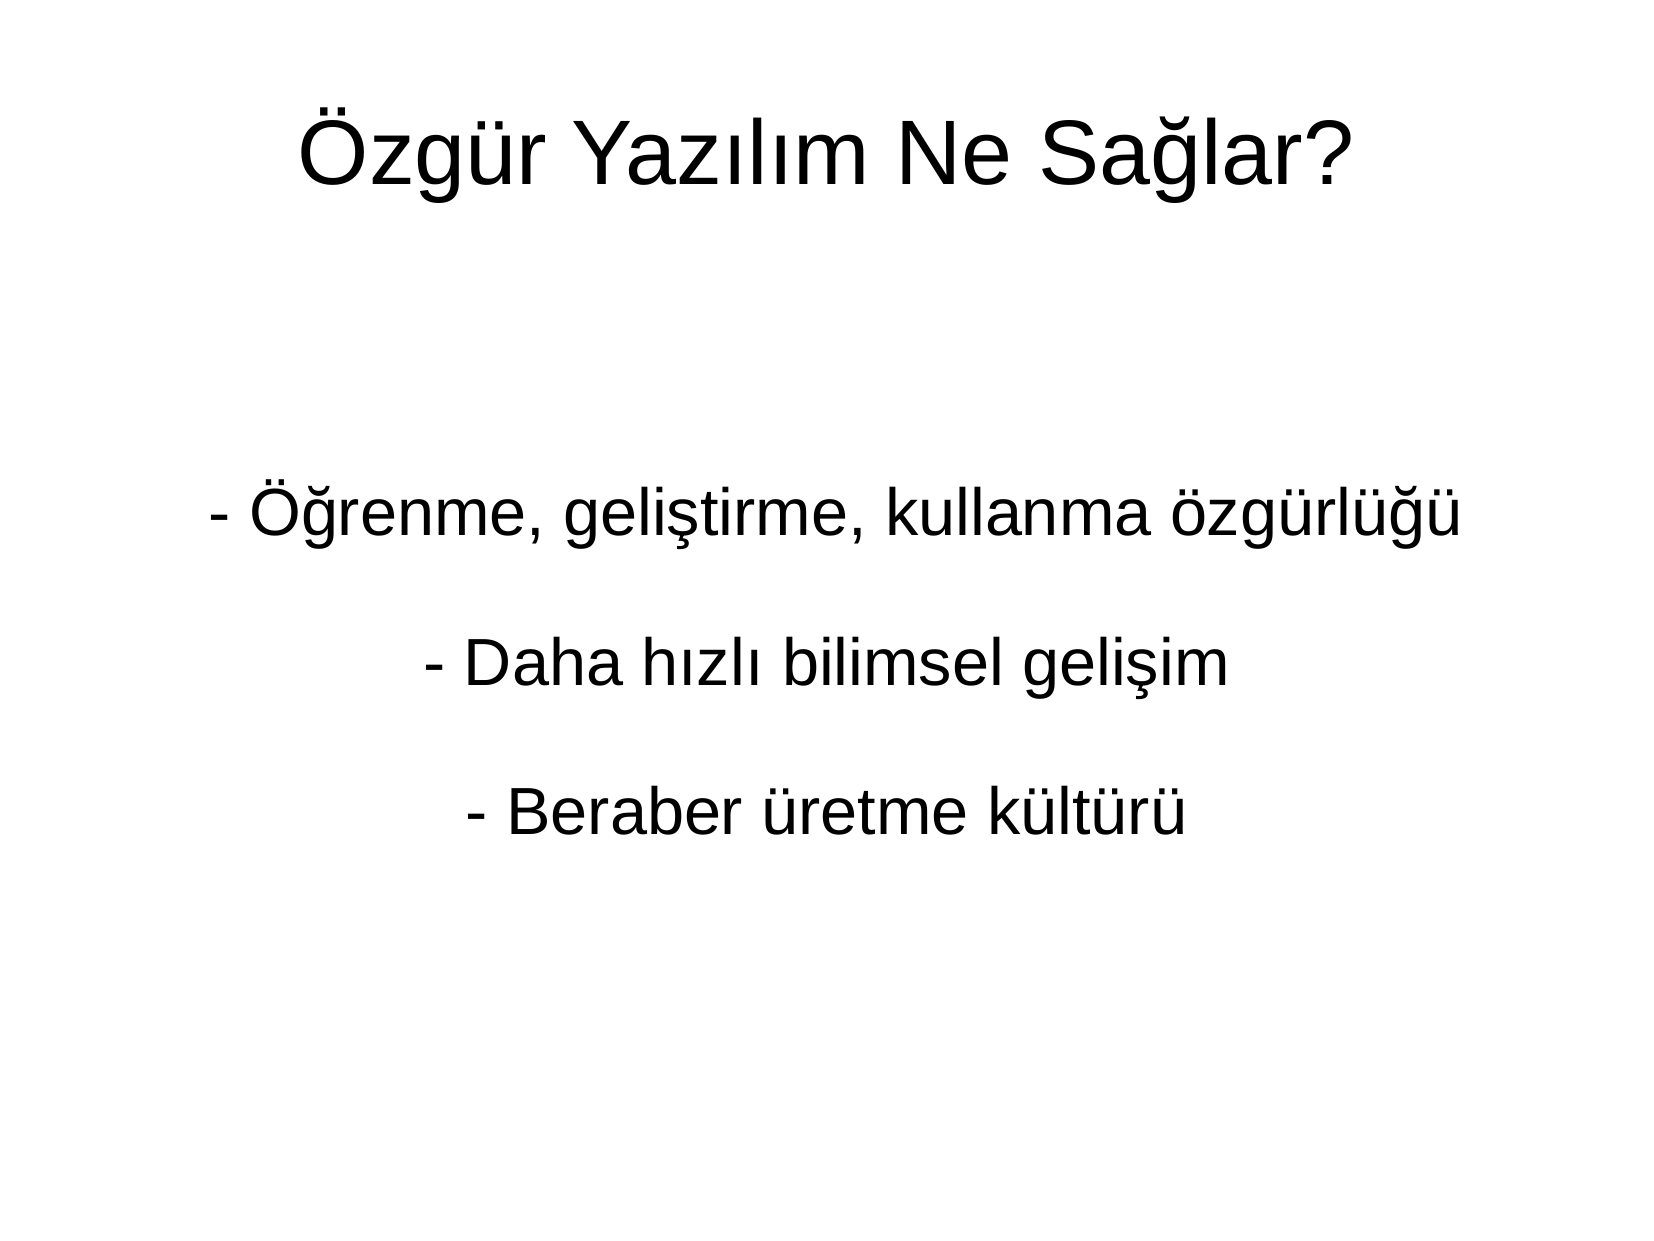

# Özgür Yazılım Ne Sağlar?
 - Öğrenme, geliştirme, kullanma özgürlüğü
- Daha hızlı bilimsel gelişim
- Beraber üretme kültürü